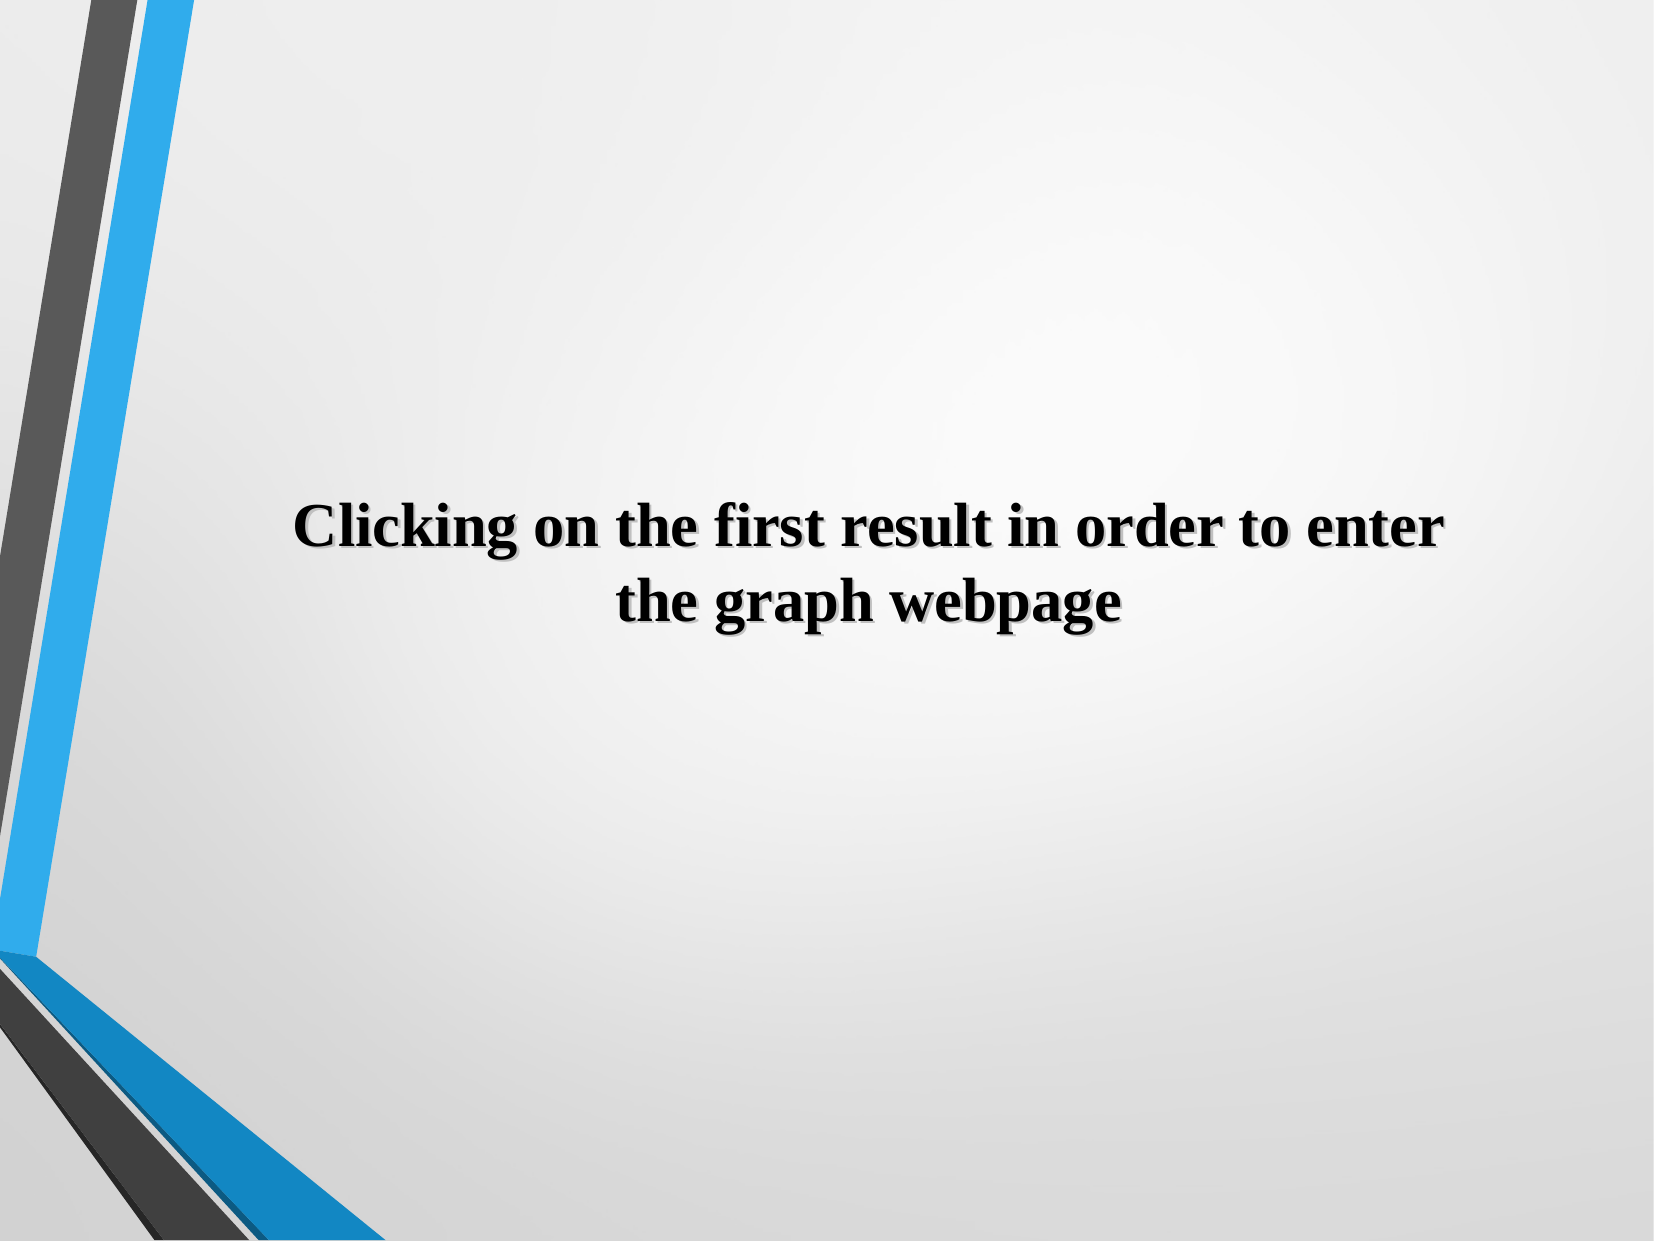

Clicking on the first result in order to enter the graph webpage